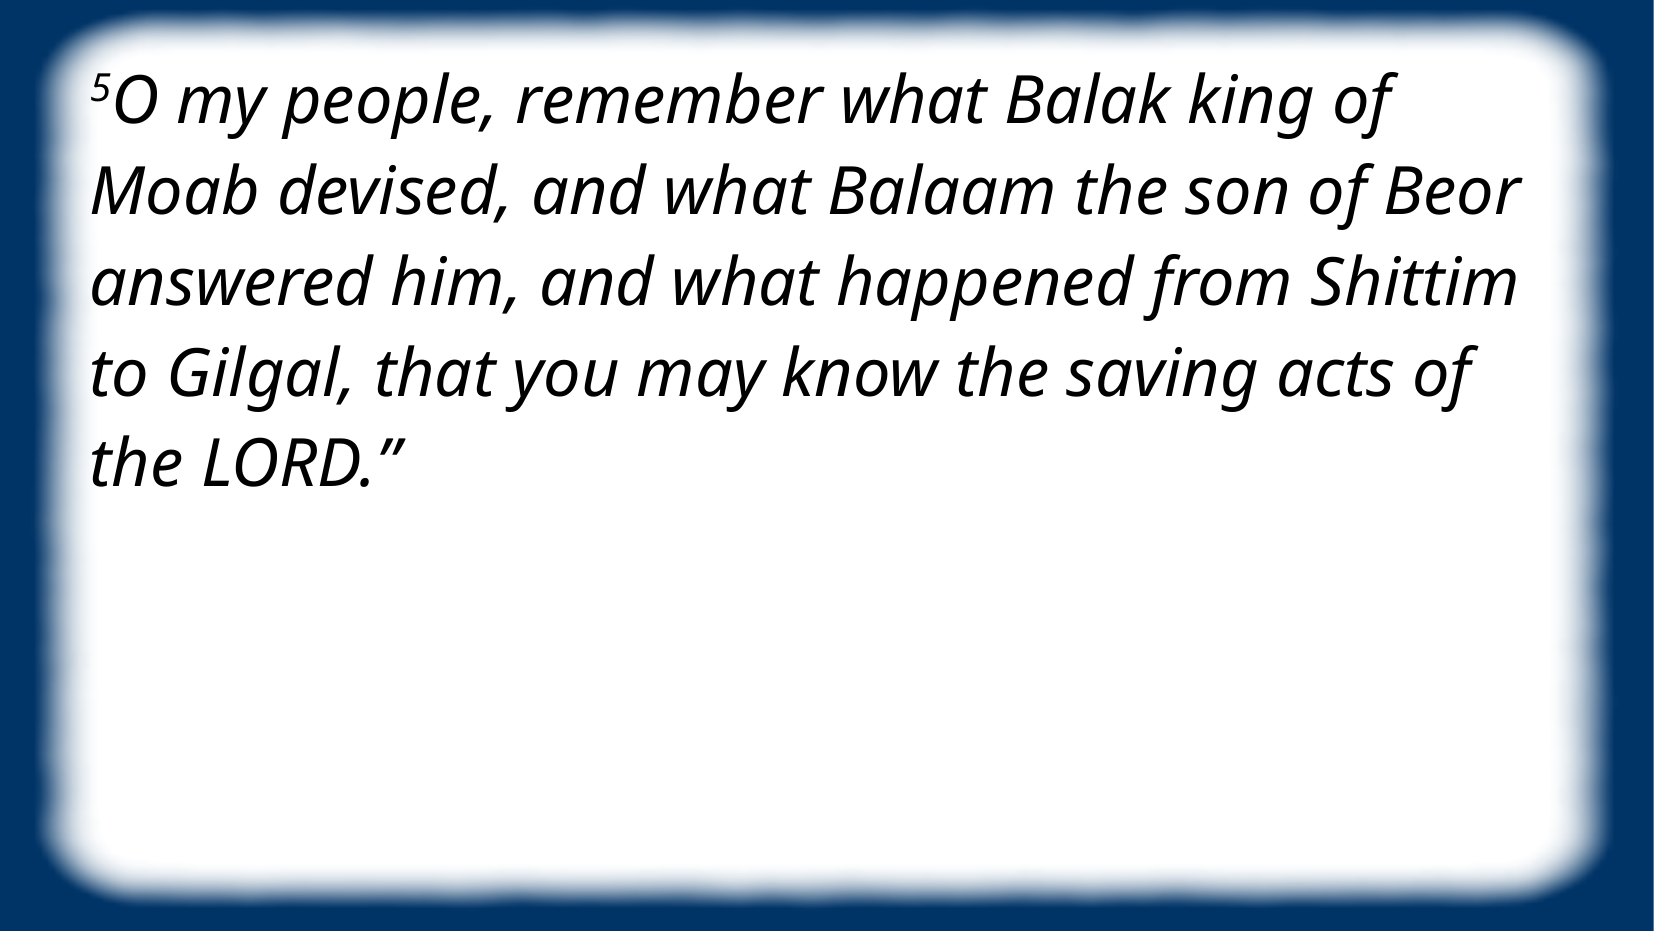

5O my people, remember what Balak king of Moab devised, and what Balaam the son of Beor answered him, and what happened from Shittim to Gilgal, that you may know the saving acts of the LORD.”